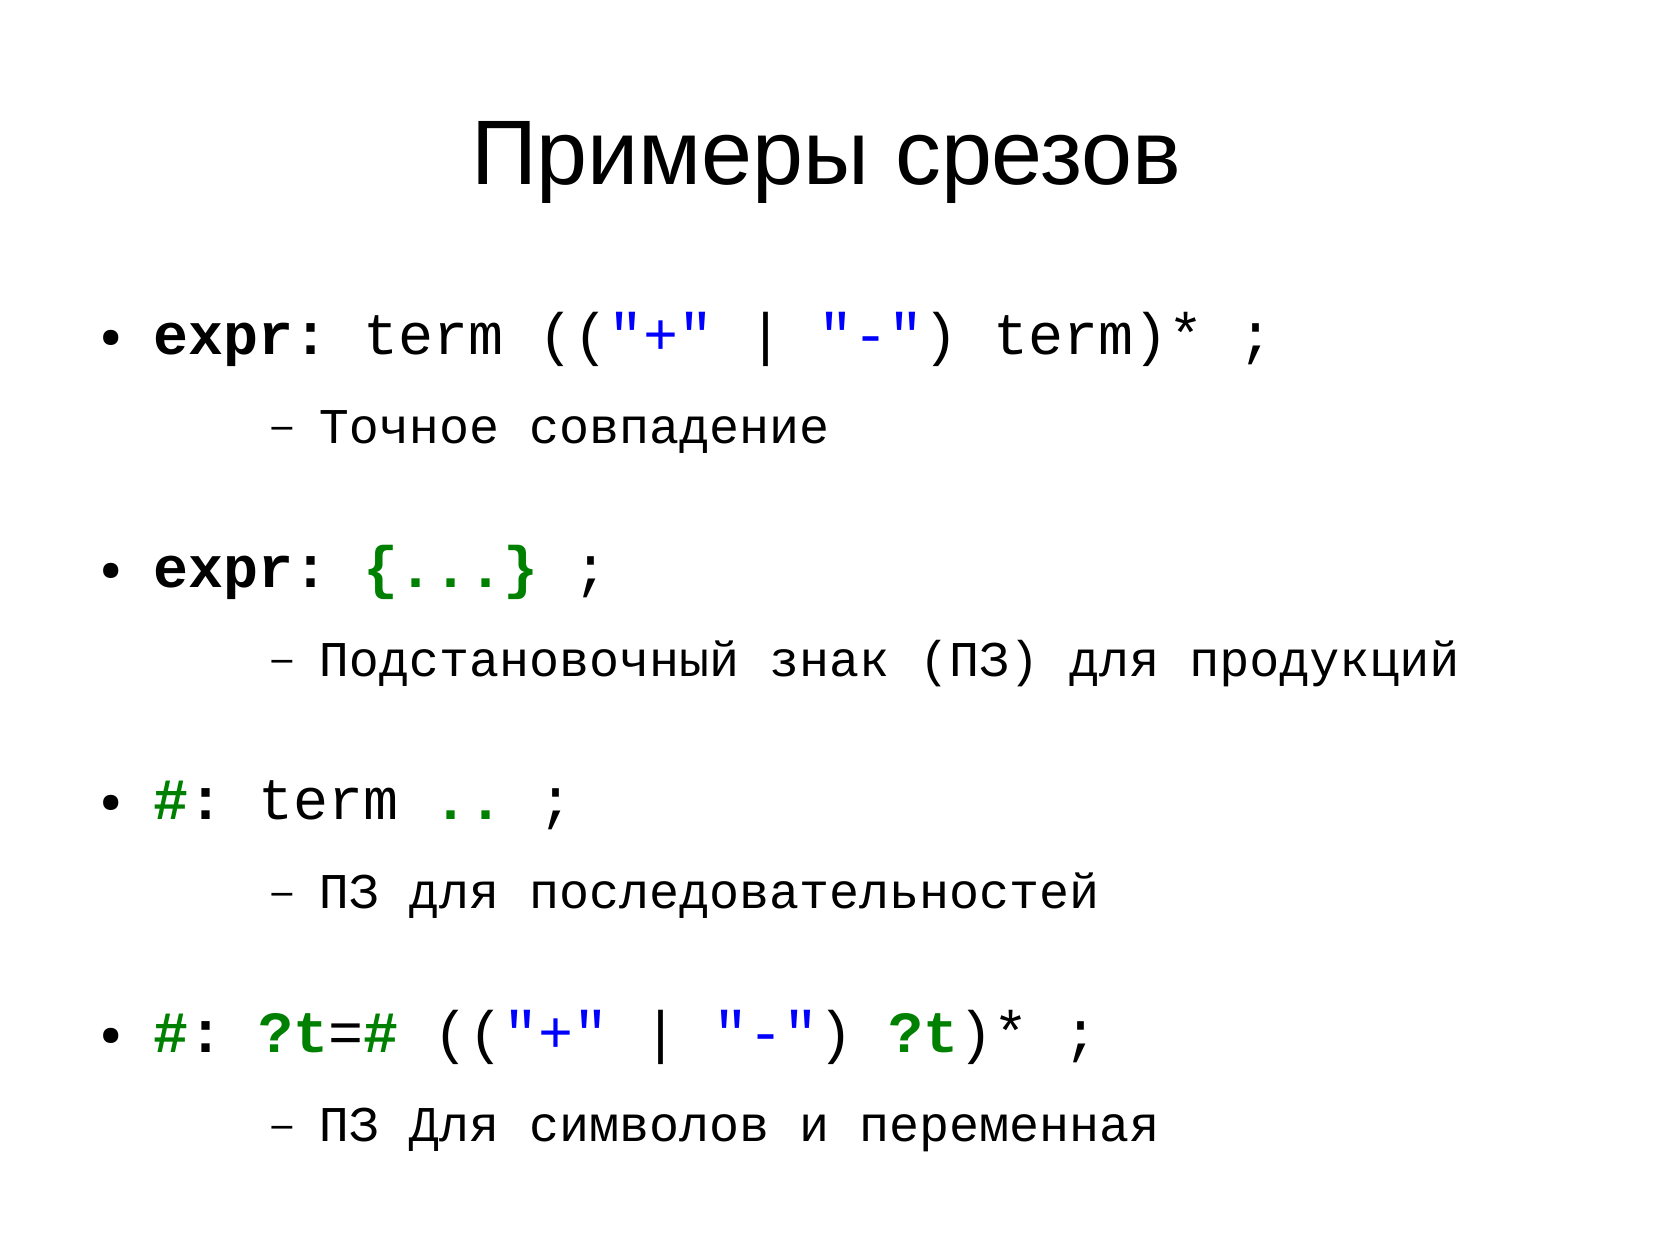

# Примеры срезов
expr: term (("+" | "-") term)* ;
Точное совпадение
expr: {...} ;
Подстановочный знак (ПЗ) для продукций
#: term .. ;
ПЗ для последовательностей
#: ?t=# (("+" | "-") ?t)* ;
ПЗ Для символов и переменная